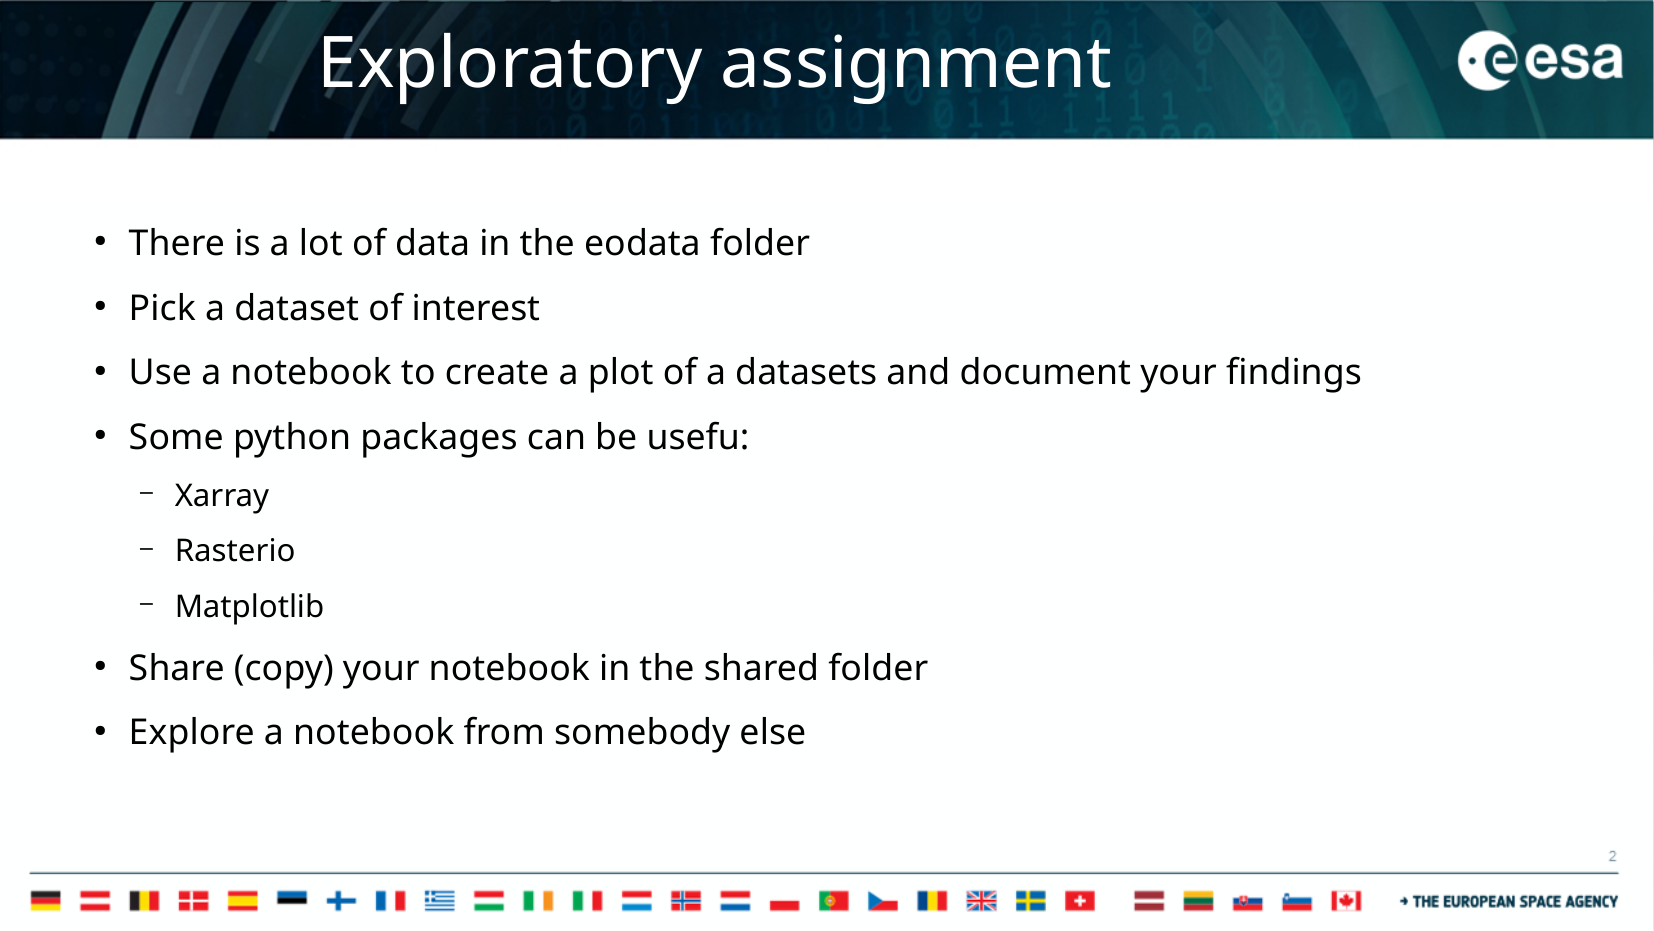

# Exploratory assignment
There is a lot of data in the eodata folder
Pick a dataset of interest
Use a notebook to create a plot of a datasets and document your findings
Some python packages can be usefu:
Xarray
Rasterio
Matplotlib
Share (copy) your notebook in the shared folder
Explore a notebook from somebody else